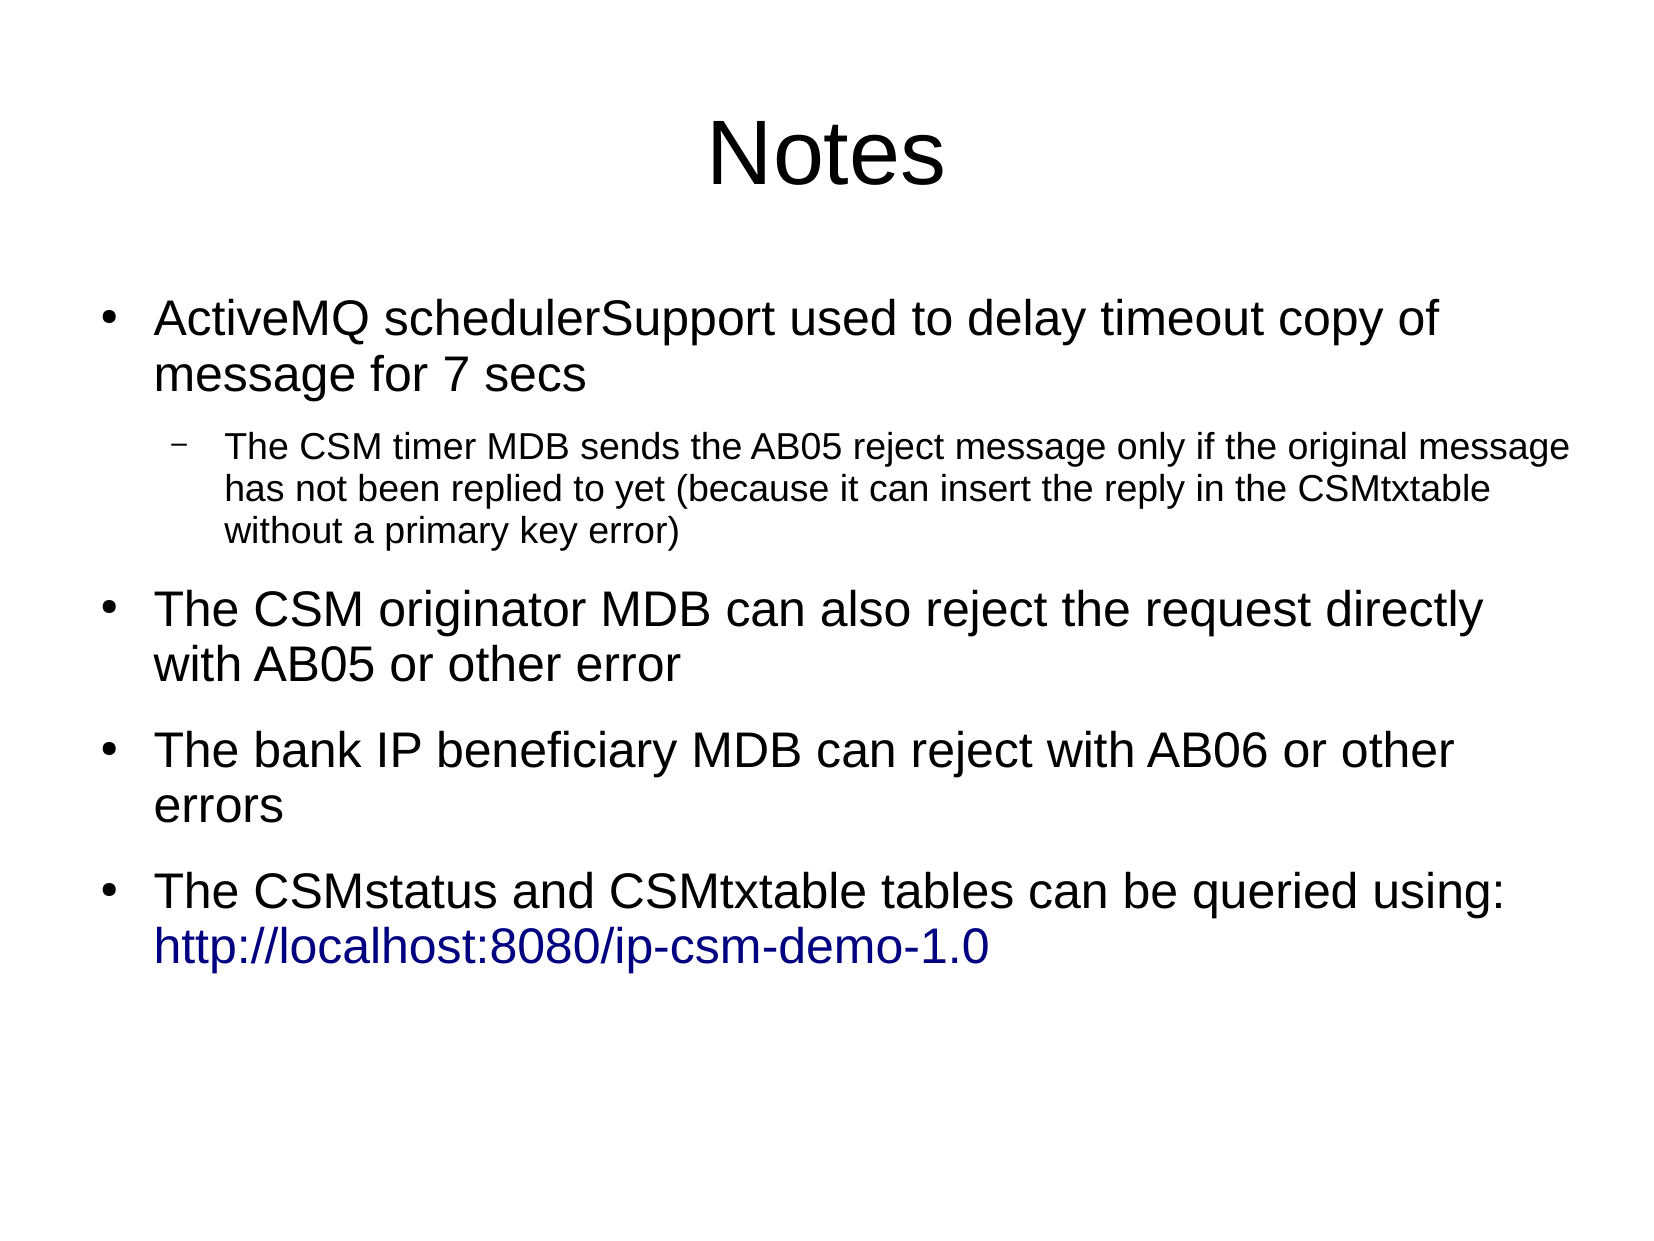

# Notes
ActiveMQ schedulerSupport used to delay timeout copy of message for 7 secs
The CSM timer MDB sends the AB05 reject message only if the original message has not been replied to yet (because it can insert the reply in the CSMtxtable without a primary key error)
The CSM originator MDB can also reject the request directly with AB05 or other error
The bank IP beneficiary MDB can reject with AB06 or other errors
The CSMstatus and CSMtxtable tables can be queried using: http://localhost:8080/ip-csm-demo-1.0